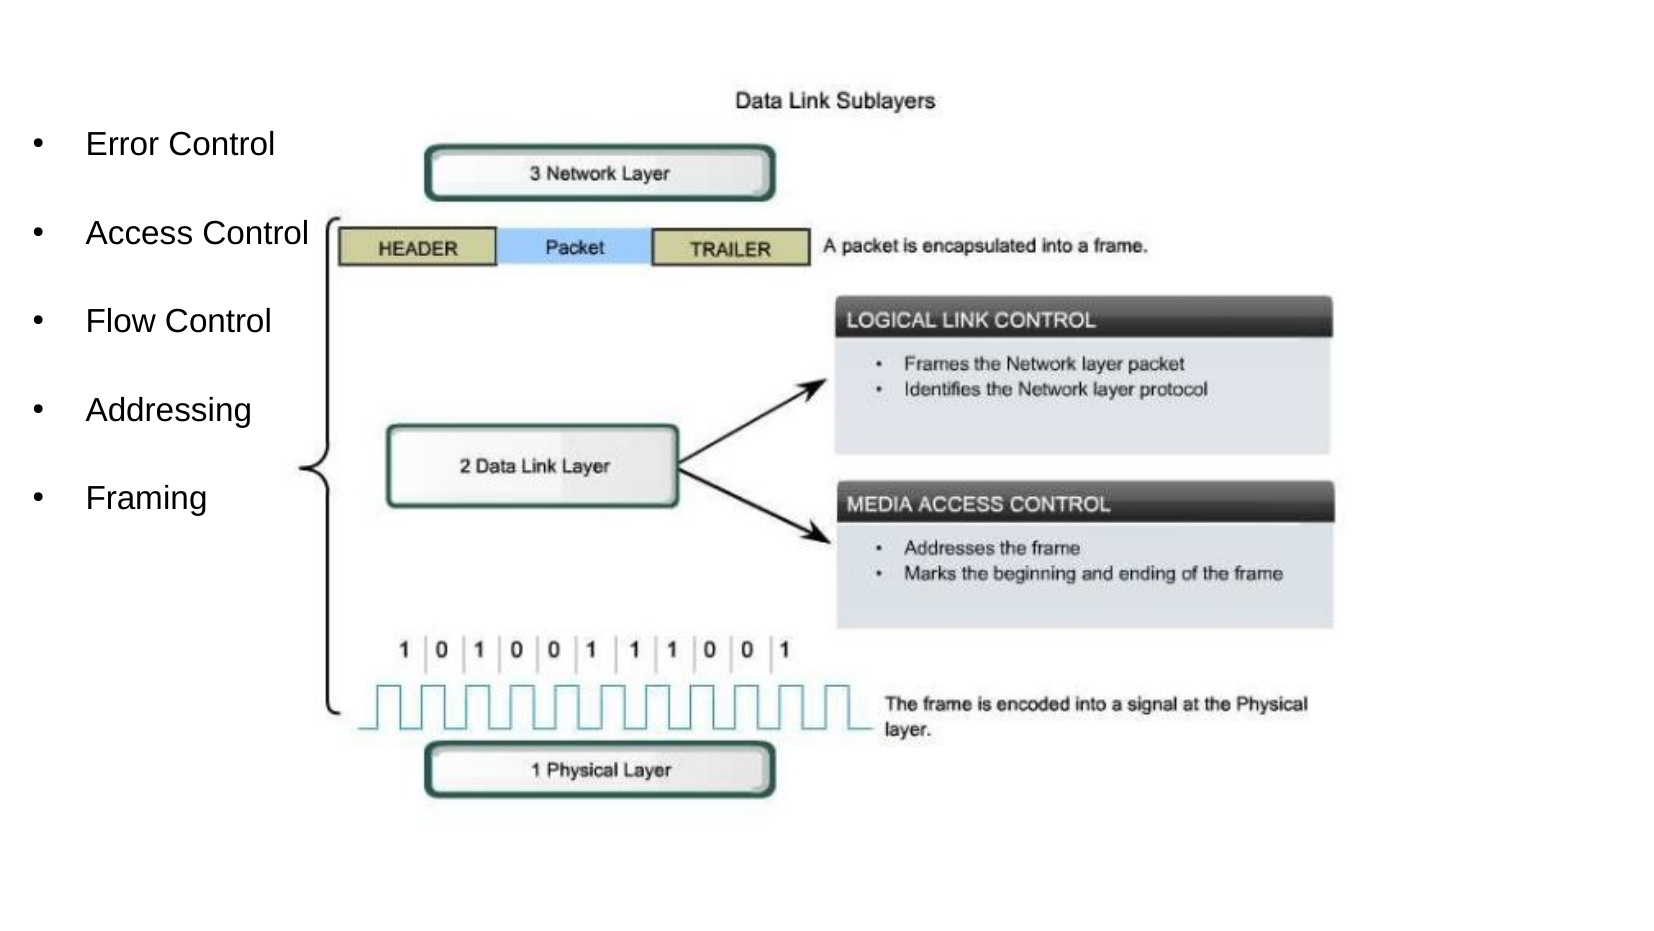

Error Control
Access Control
Flow Control
Addressing
Framing
36